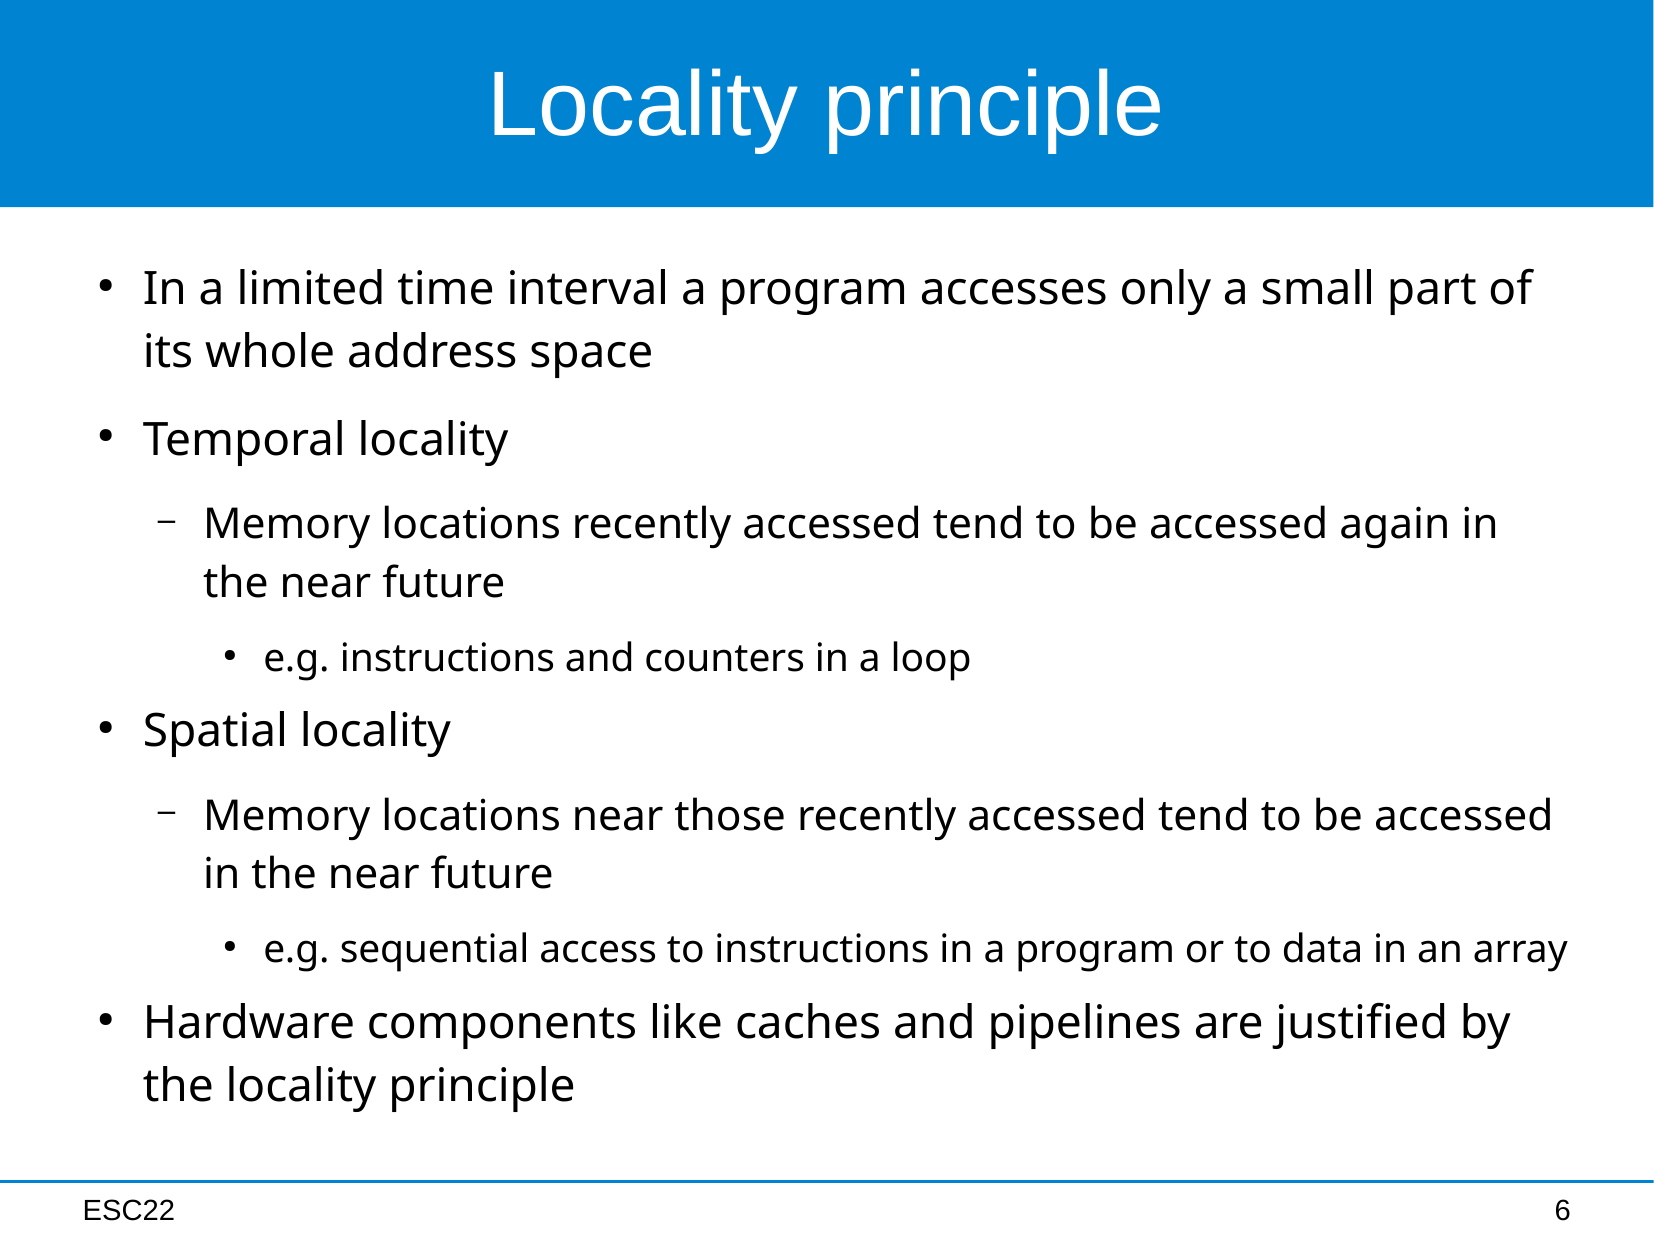

# Locality principle
In a limited time interval a program accesses only a small part of its whole address space
Temporal locality
Memory locations recently accessed tend to be accessed again in the near future
e.g. instructions and counters in a loop
Spatial locality
Memory locations near those recently accessed tend to be accessed in the near future
e.g. sequential access to instructions in a program or to data in an array
Hardware components like caches and pipelines are justified by the locality principle
ESC22
6